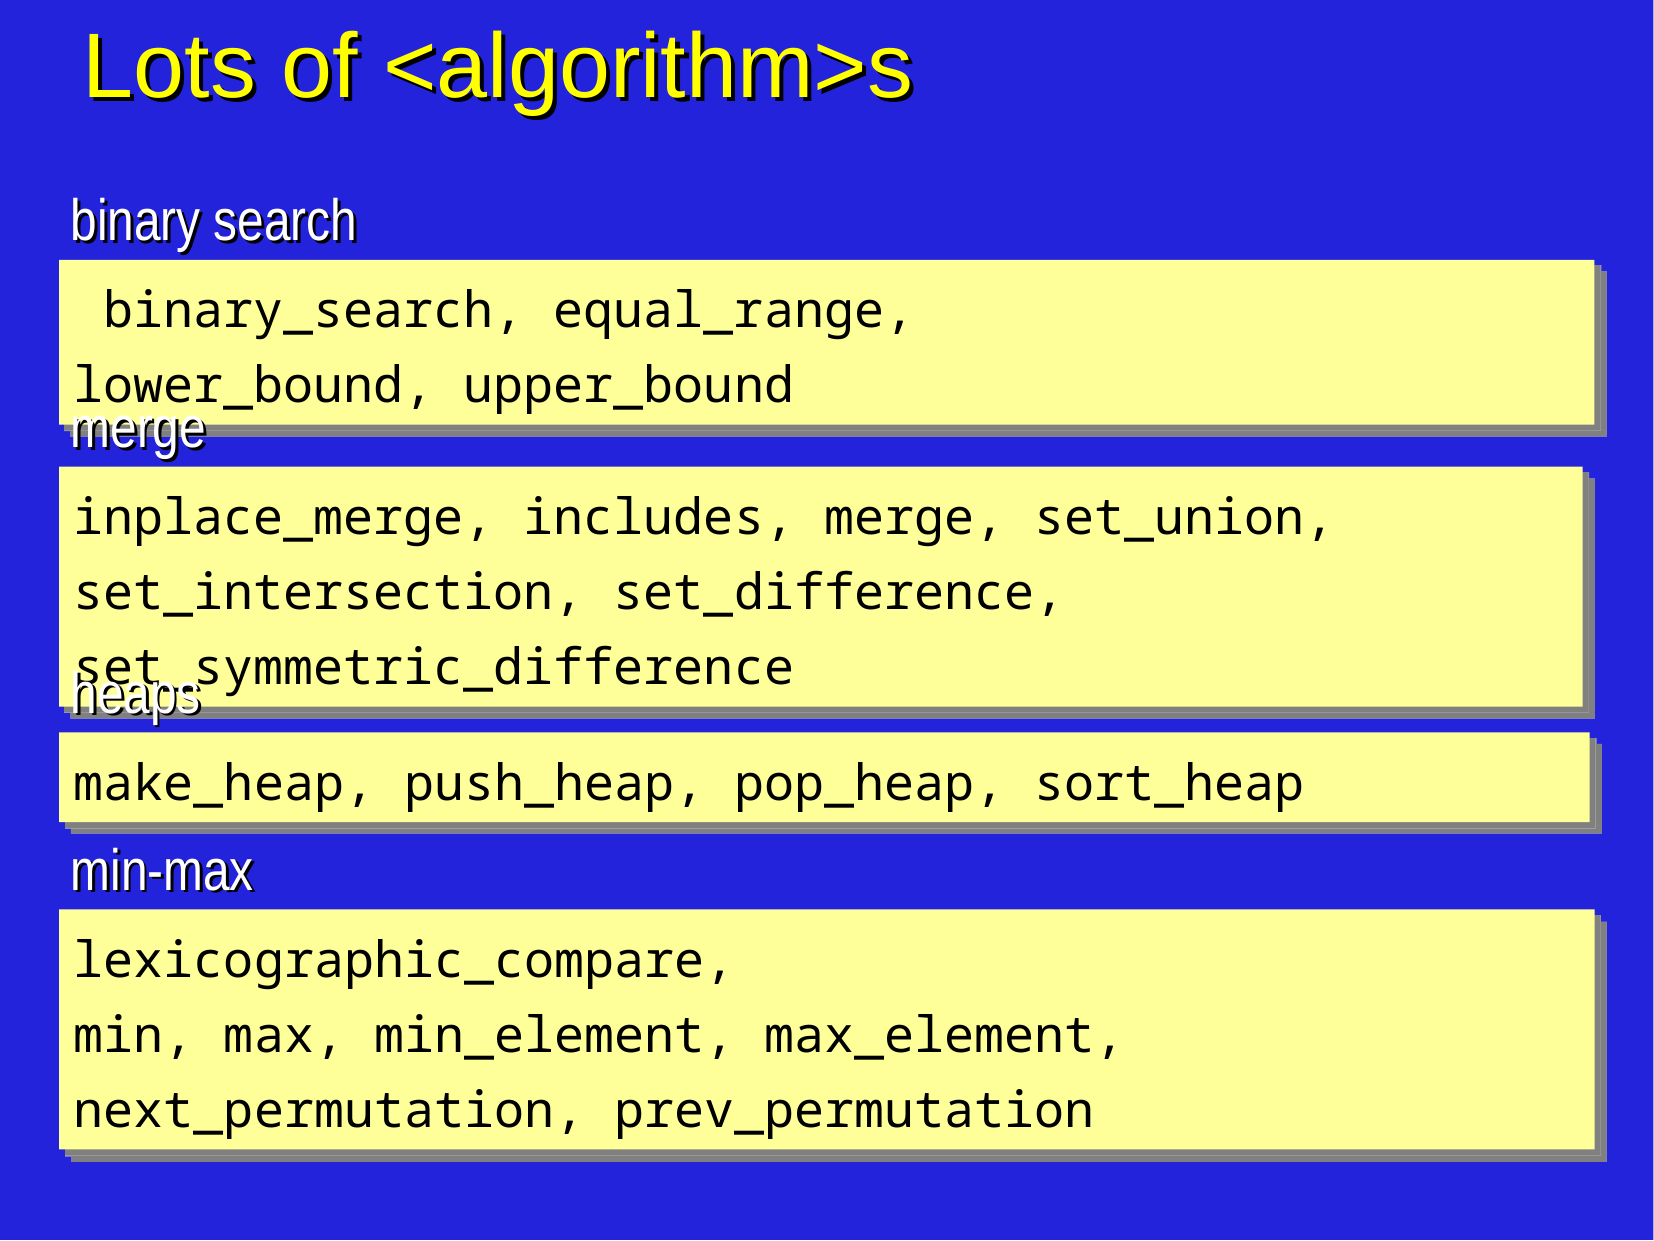

# Lots of <algorithm>s
binary search
 binary_search, equal_range,
lower_bound, upper_bound
merge
inplace_merge, includes, merge, set_union,
set_intersection, set_difference,
set_symmetric_difference
heaps
make_heap, push_heap, pop_heap, sort_heap
min-max
lexicographic_compare,
min, max, min_element, max_element,
next_permutation, prev_permutation